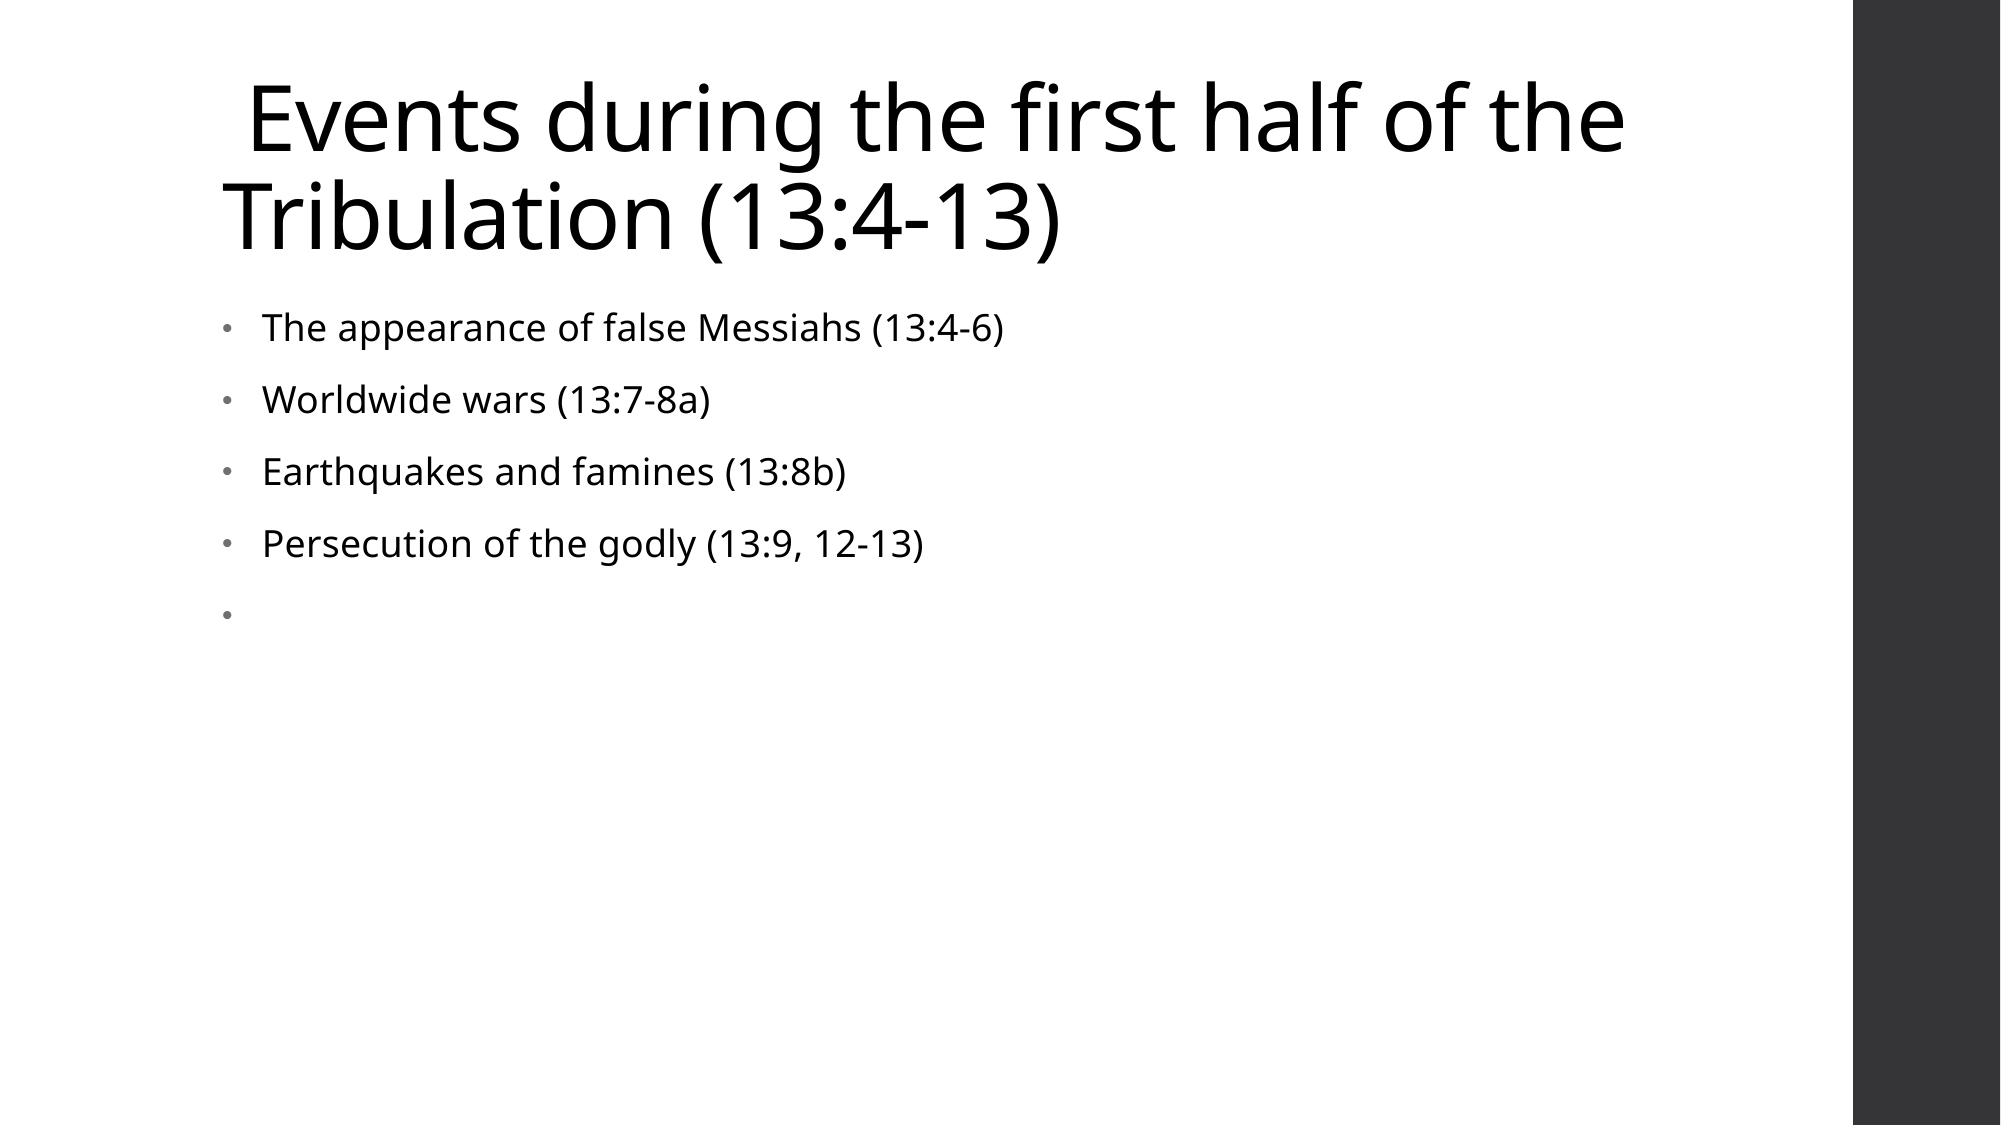

# Events during the first half of the Tribulation (13:4-13)
 The appearance of false Messiahs (13:4-6)
 Worldwide wars (13:7-8a)
 Earthquakes and famines (13:8b)
 Persecution of the godly (13:9, 12-13)